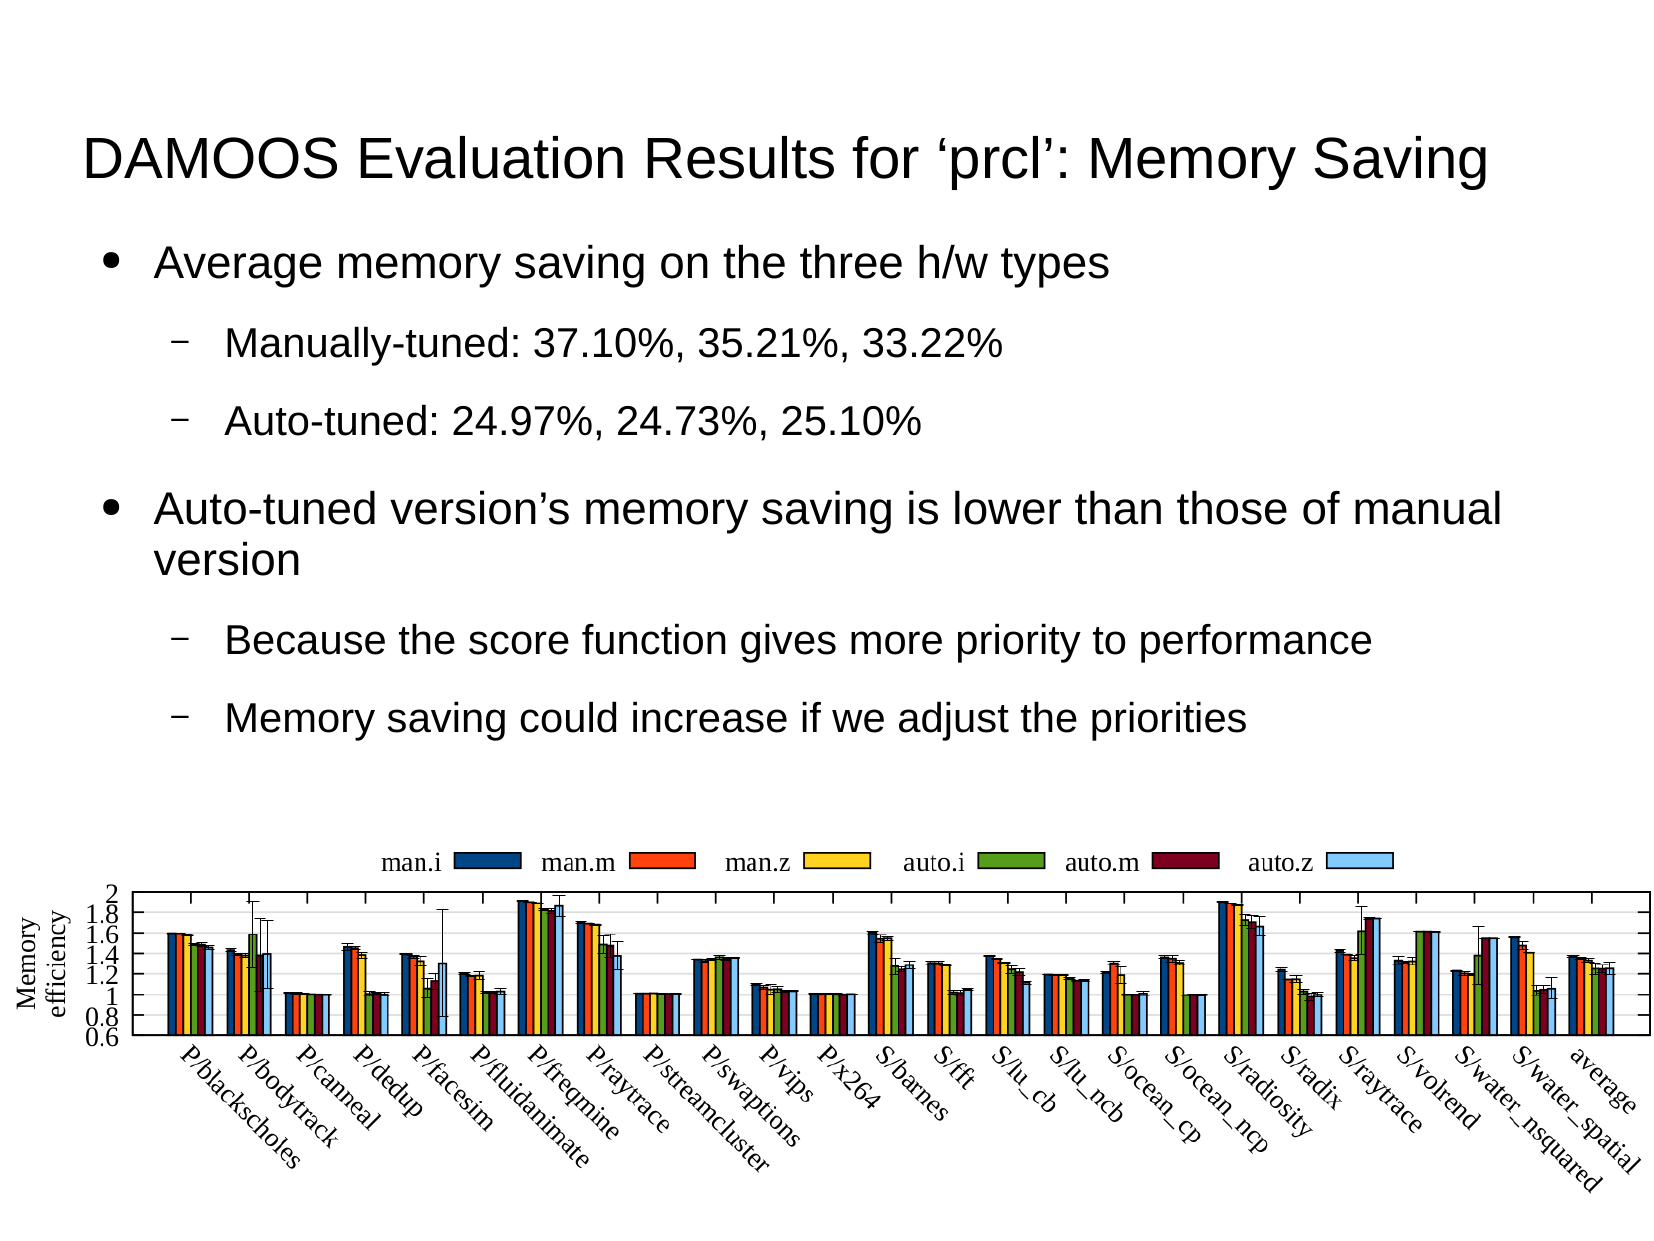

# DAMOOS Evaluation Results for ‘prcl’: Memory Saving
Average memory saving on the three h/w types
Manually-tuned: 37.10%, 35.21%, 33.22%
Auto-tuned: 24.97%, 24.73%, 25.10%
Auto-tuned version’s memory saving is lower than those of manual version
Because the score function gives more priority to performance
Memory saving could increase if we adjust the priorities